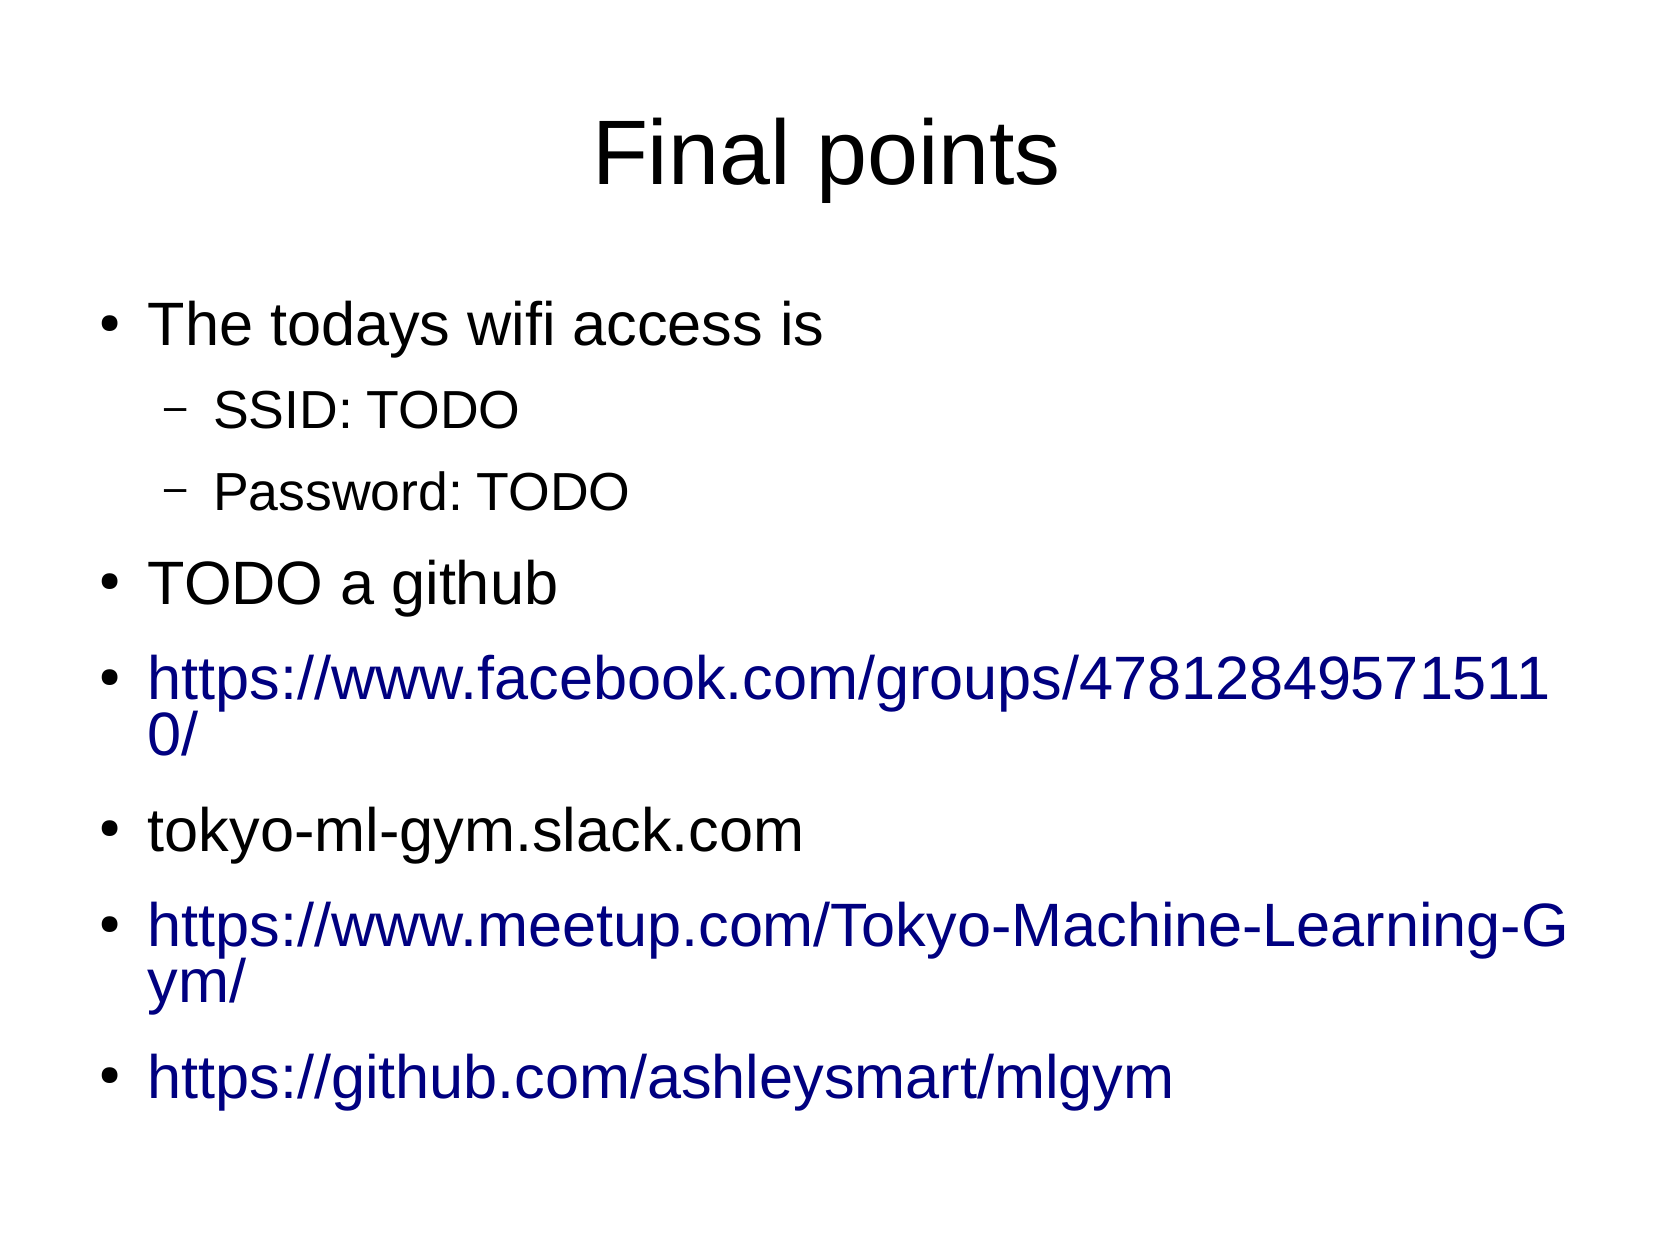

# Final points
The todays wifi access is
SSID: TODO
Password: TODO
TODO a github
https://www.facebook.com/groups/478128495715110/
tokyo-ml-gym.slack.com
https://www.meetup.com/Tokyo-Machine-Learning-Gym/
https://github.com/ashleysmart/mlgym